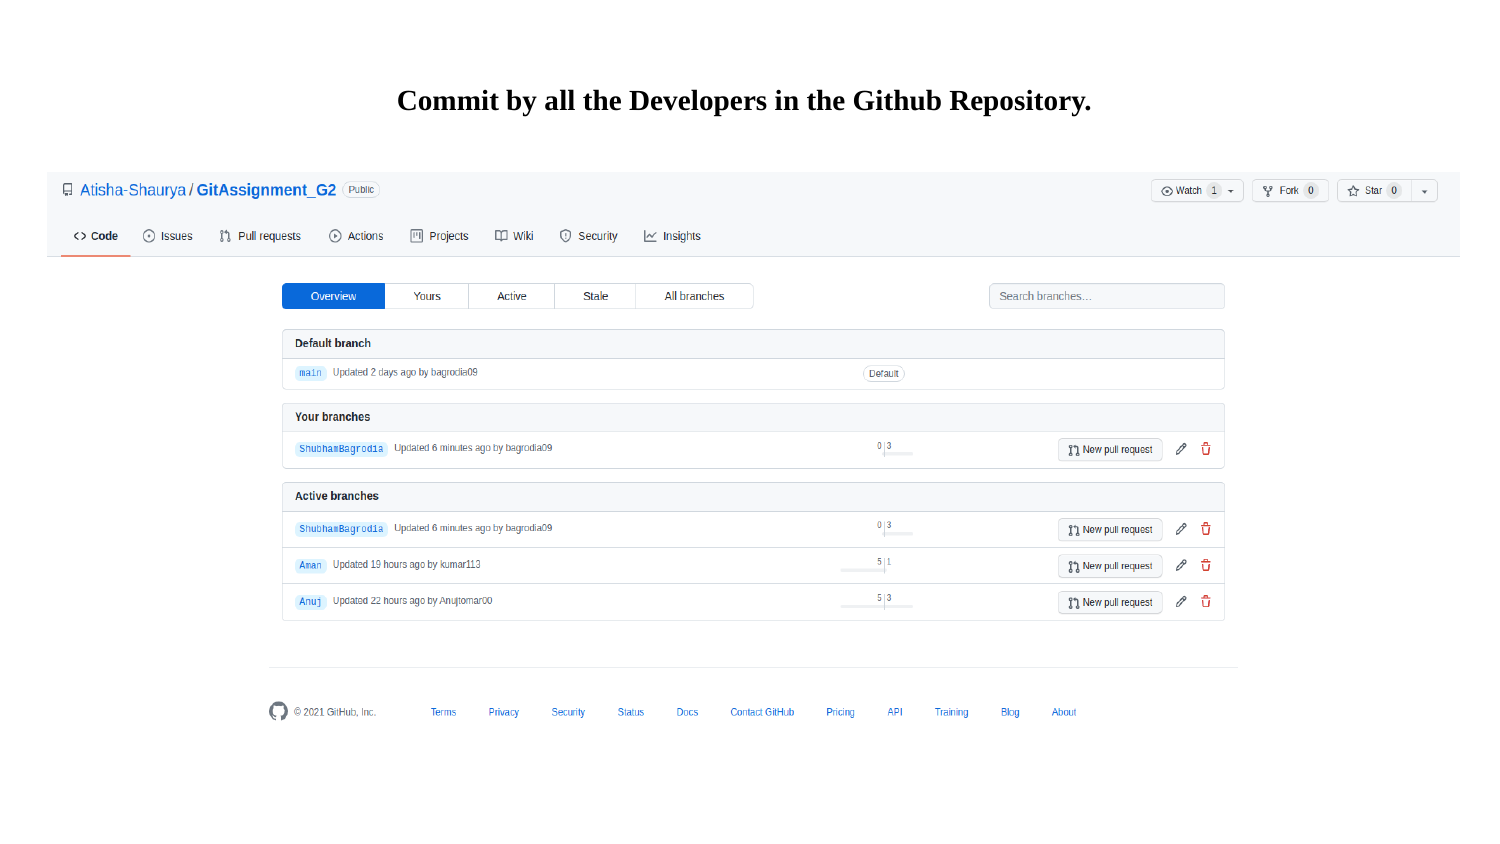

Commit by all the Developers in the Github Repository.